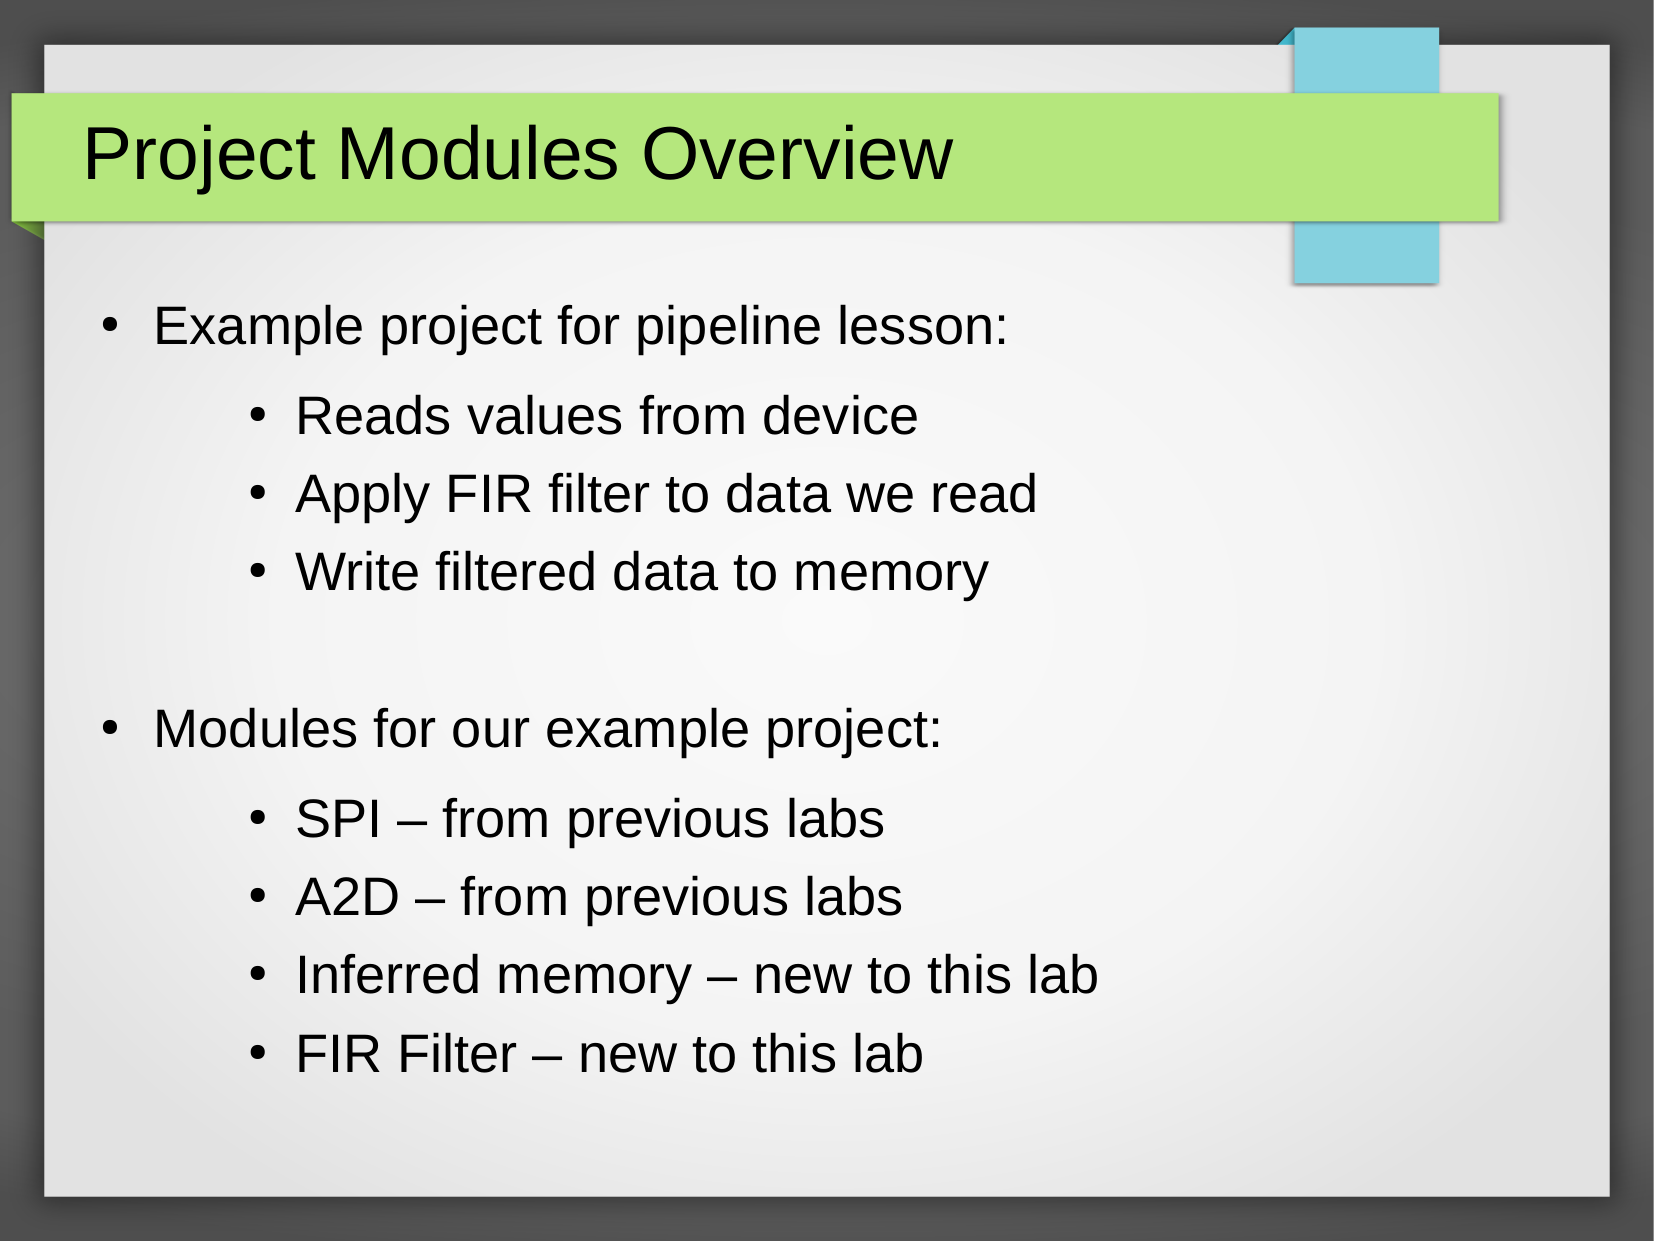

# Project Modules Overview
Example project for pipeline lesson:
Reads values from device
Apply FIR filter to data we read
Write filtered data to memory
Modules for our example project:
SPI – from previous labs
A2D – from previous labs
Inferred memory – new to this lab
FIR Filter – new to this lab